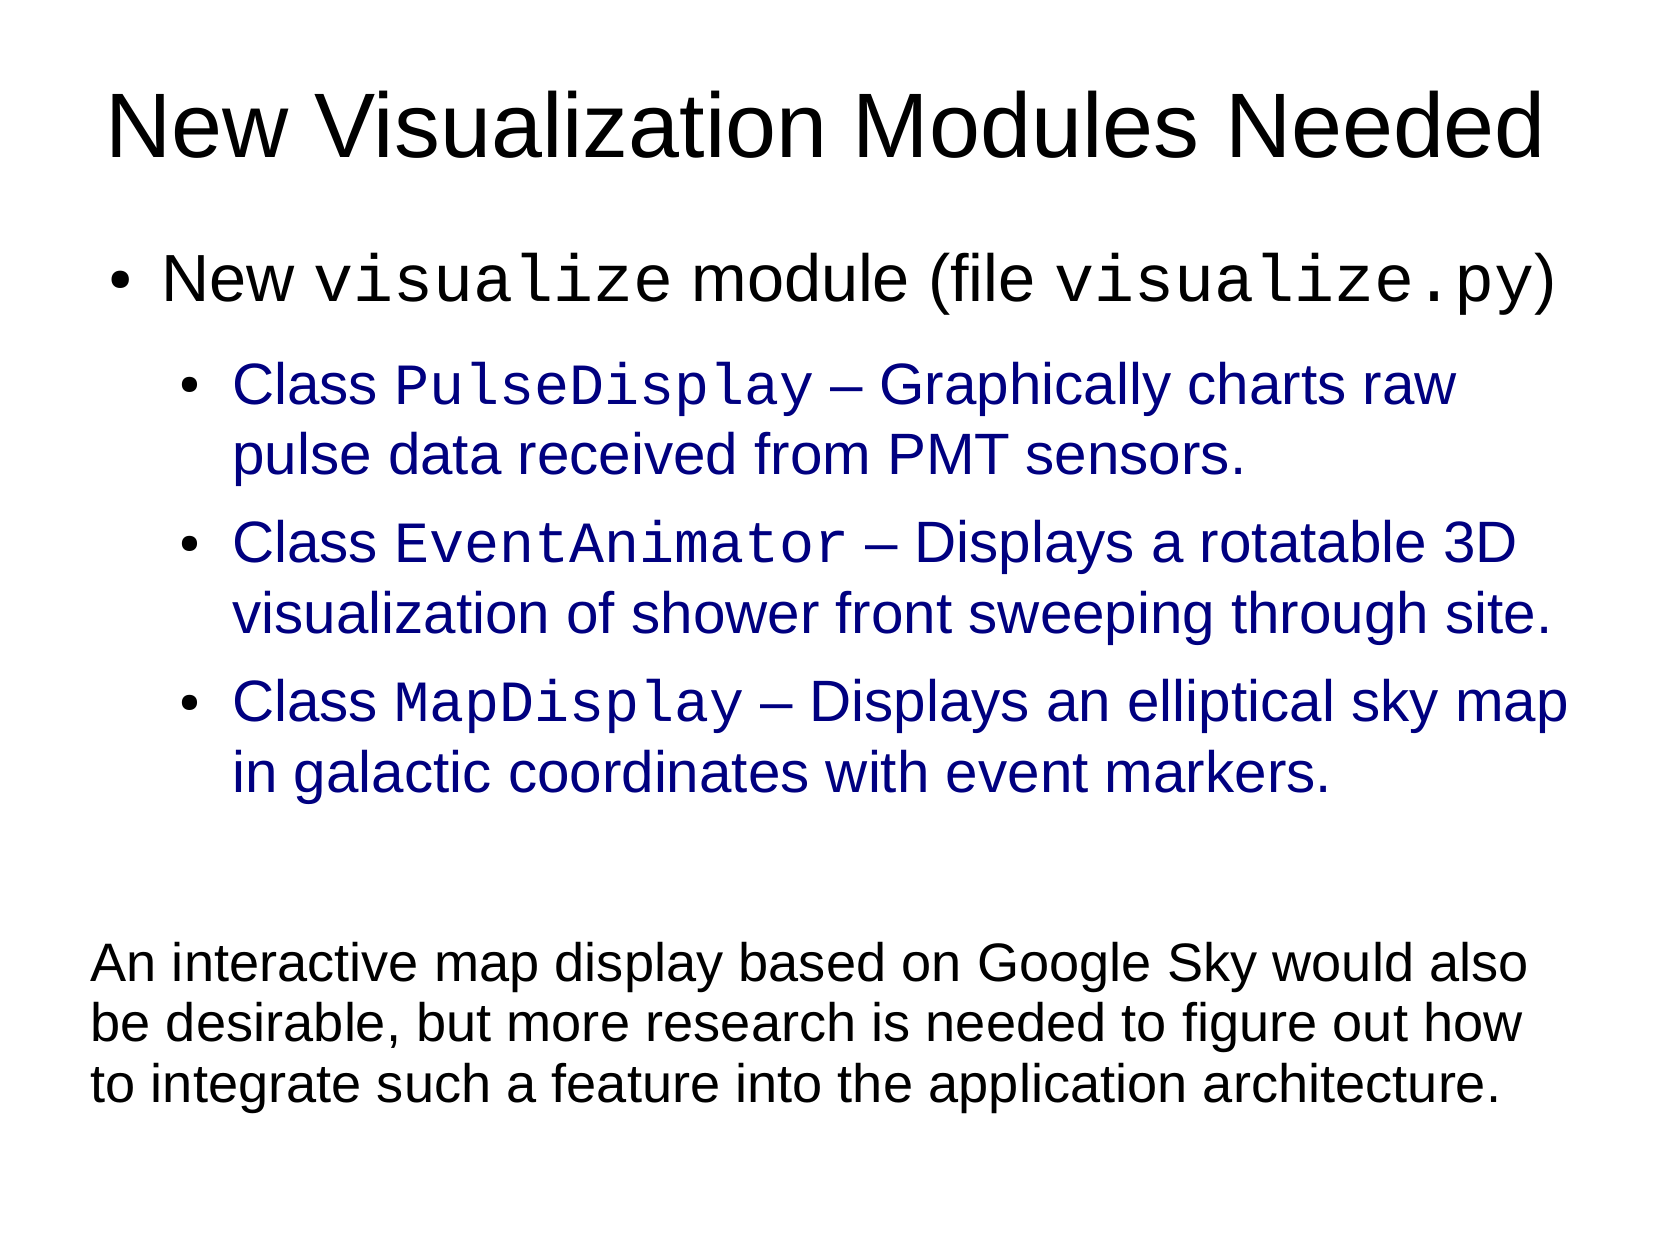

# New Visualization Modules Needed
New visualize module (file visualize.py)
Class PulseDisplay – Graphically charts raw pulse data received from PMT sensors.
Class EventAnimator – Displays a rotatable 3D visualization of shower front sweeping through site.
Class MapDisplay – Displays an elliptical sky map in galactic coordinates with event markers.
An interactive map display based on Google Sky would also be desirable, but more research is needed to figure out how to integrate such a feature into the application architecture.